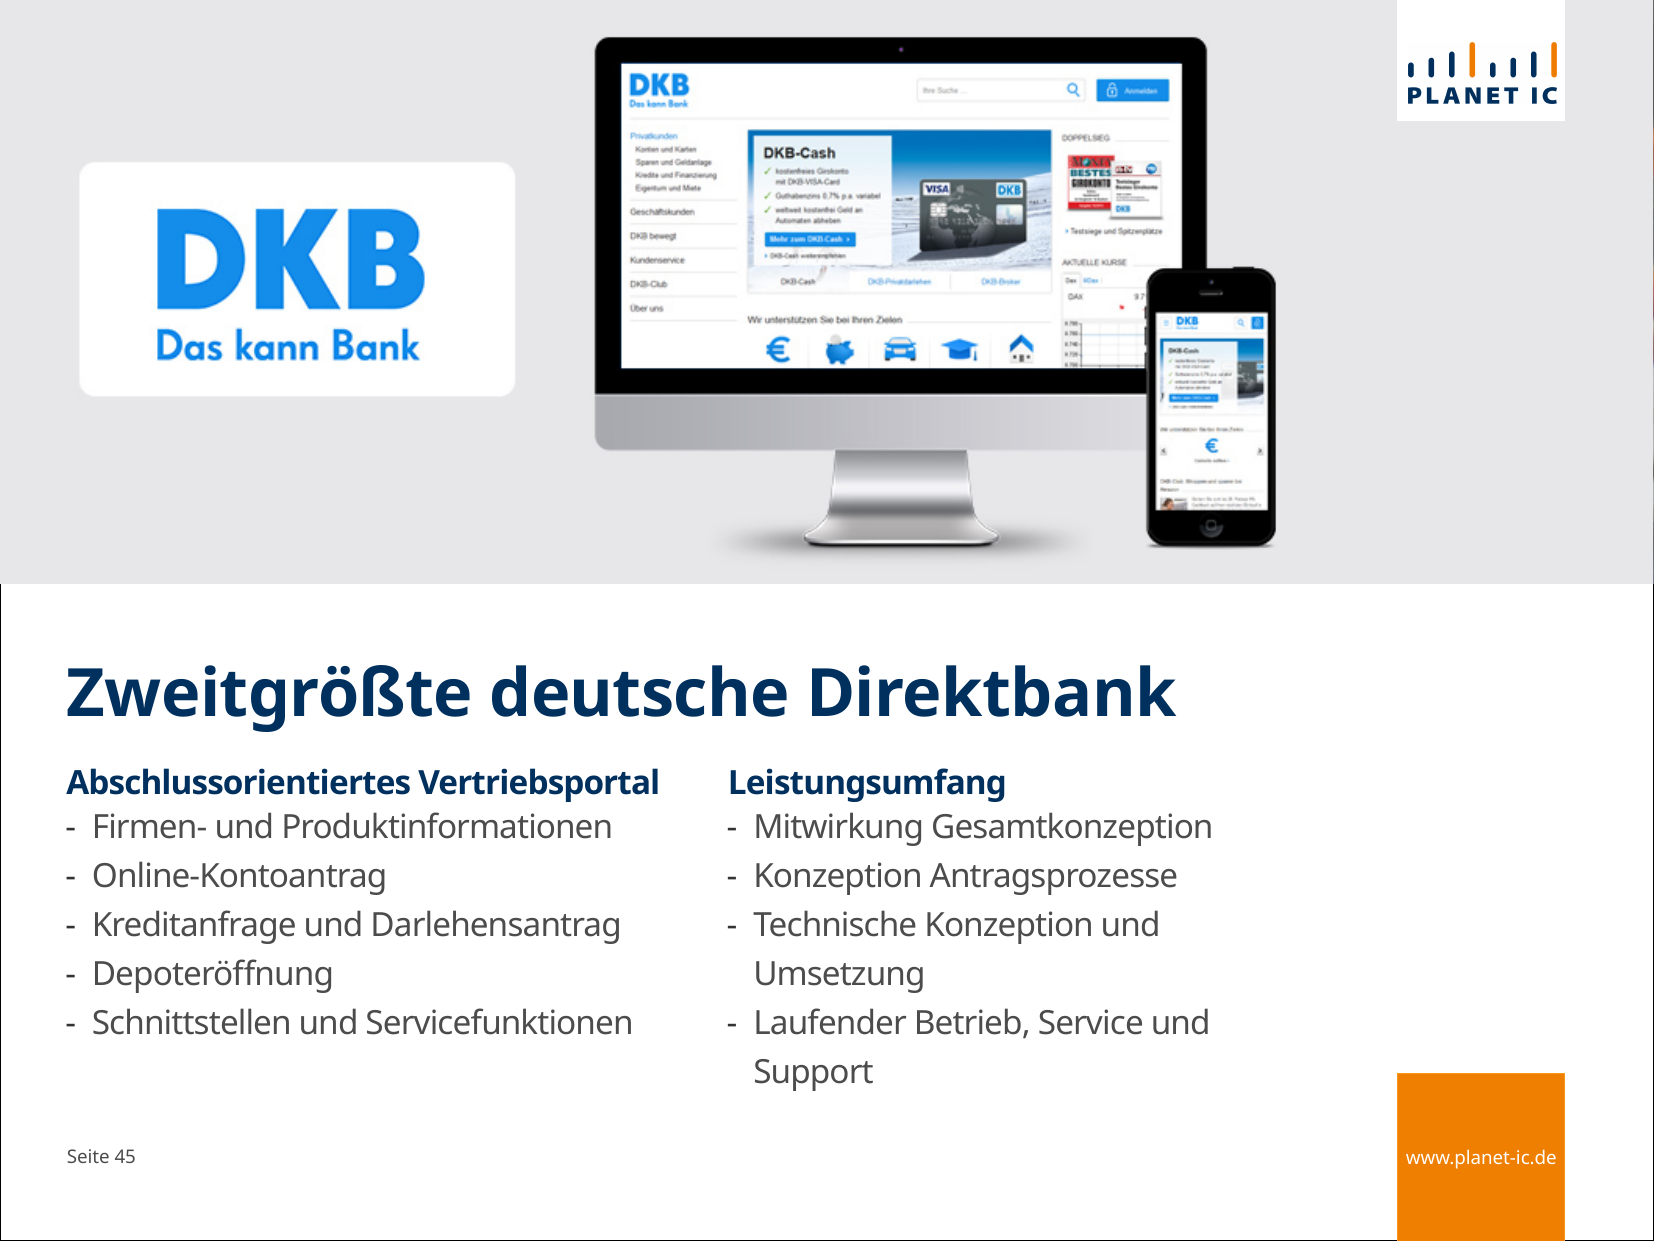

Zweitgrößte deutsche Direktbank
Abschlussorientiertes Vertriebsportal
Leistungsumfang
Firmen- und Produktinformationen
Online-Kontoantrag
Kreditanfrage und Darlehensantrag
Depoteröffnung
Schnittstellen und Servicefunktionen
Mitwirkung Gesamtkonzeption
Konzeption Antragsprozesse
Technische Konzeption und Umsetzung
Laufender Betrieb, Service und Support